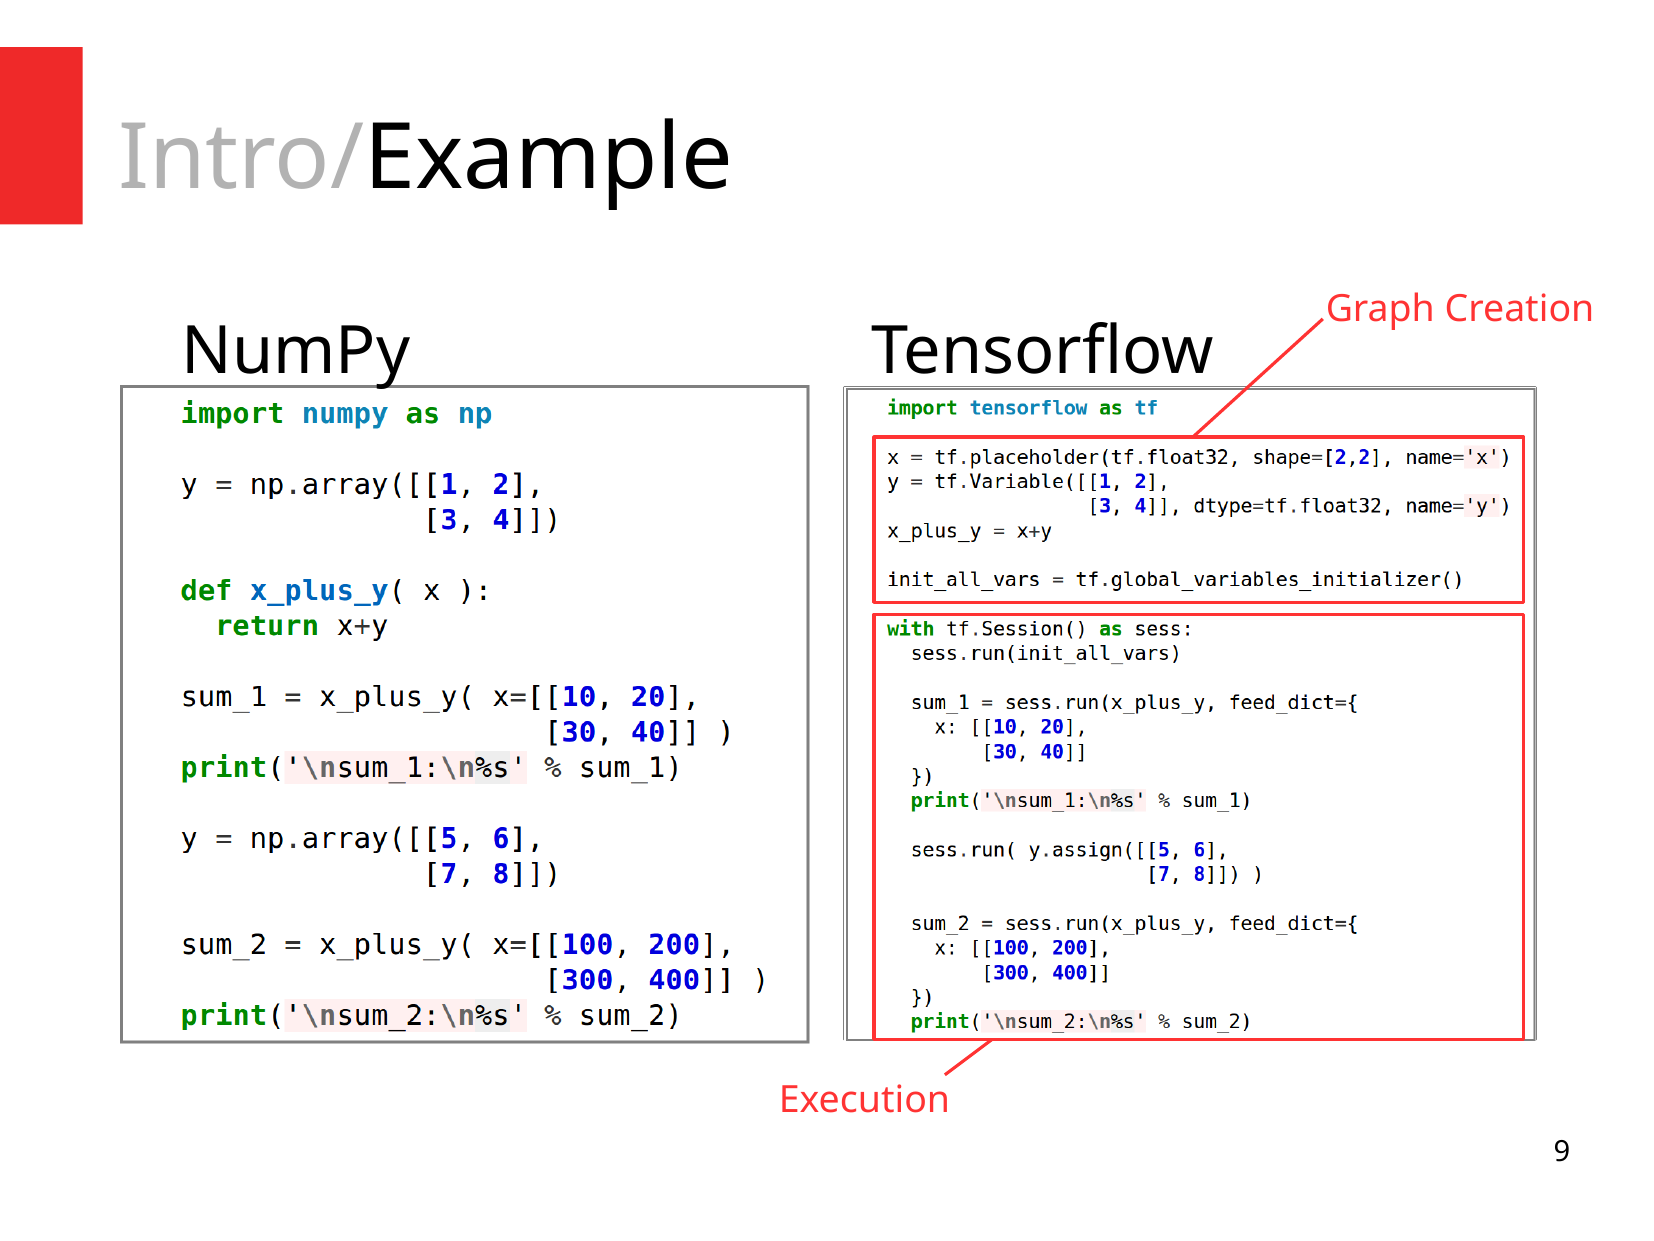

# Intro/Example
Graph Creation
NumPy
Tensorflow
 sum_1:
 [[11 22]
 [33 44]]
 sum_2:
 [[105 206]
 [307 408]]
Execution
9